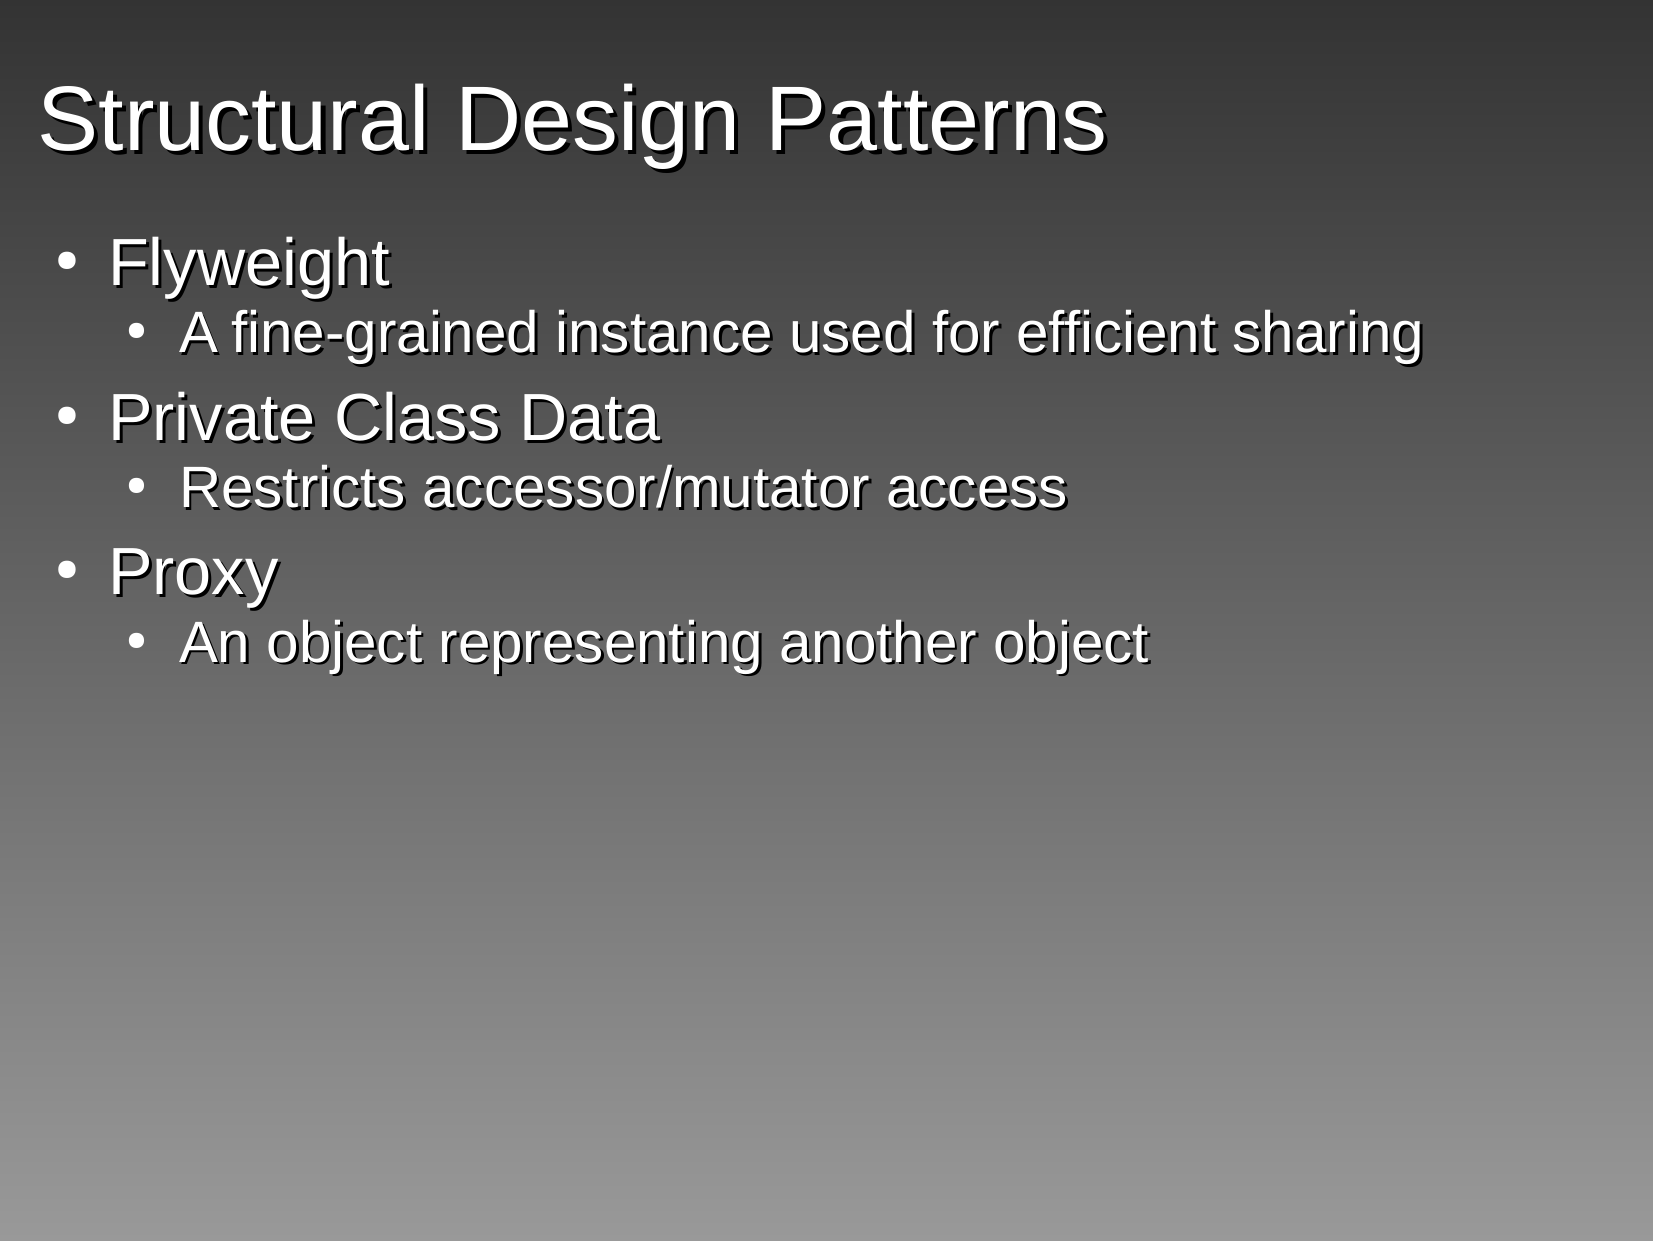

# Structural Design Patterns
Flyweight
A fine-grained instance used for efficient sharing
Private Class Data
Restricts accessor/mutator access
Proxy
An object representing another object